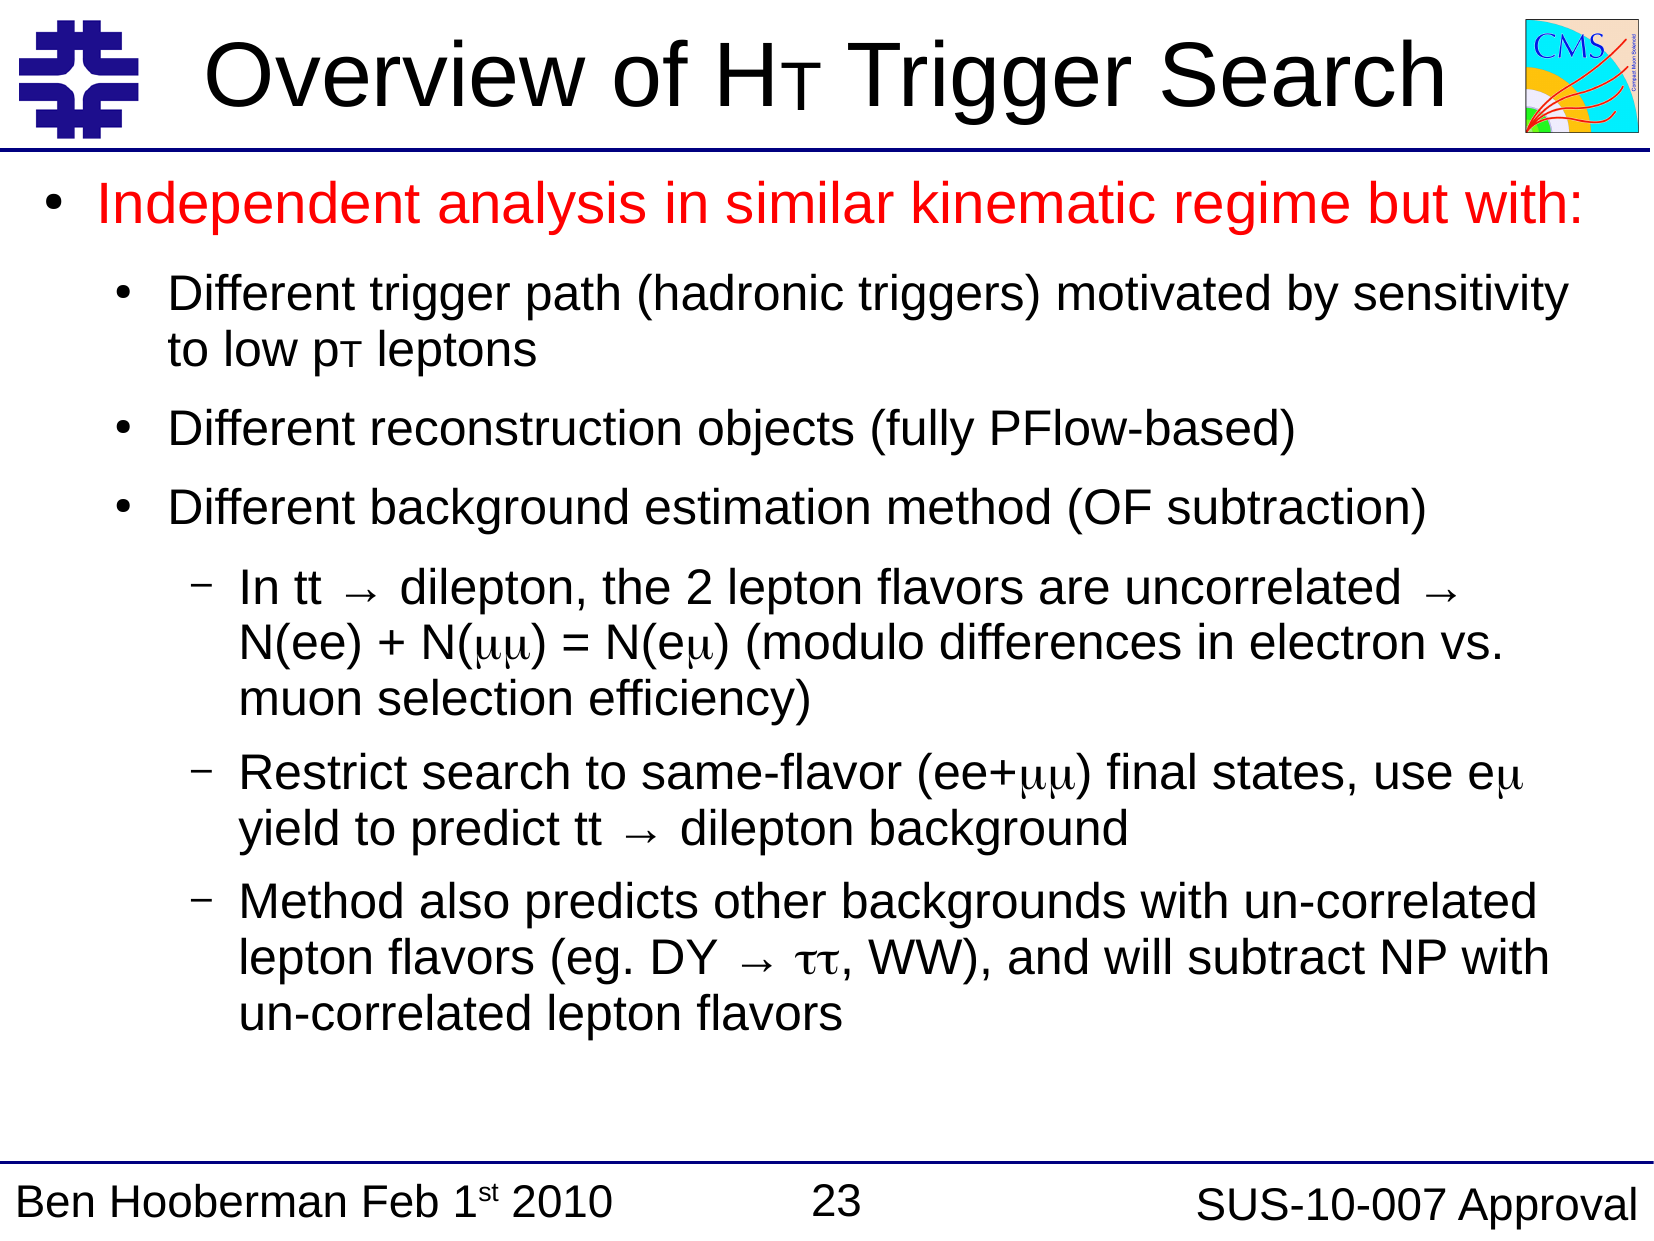

# Overview of HT Trigger Search
Independent analysis in similar kinematic regime but with:
Different trigger path (hadronic triggers) motivated by sensitivity to low pT leptons
Different reconstruction objects (fully PFlow-based)
Different background estimation method (OF subtraction)
In tt → dilepton, the 2 lepton flavors are uncorrelated → N(ee) + N(mm) = N(em) (modulo differences in electron vs. muon selection efficiency)
Restrict search to same-flavor (ee+mm) final states, use em yield to predict tt → dilepton background
Method also predicts other backgrounds with un-correlated lepton flavors (eg. DY → tt, WW), and will subtract NP with un-correlated lepton flavors
23